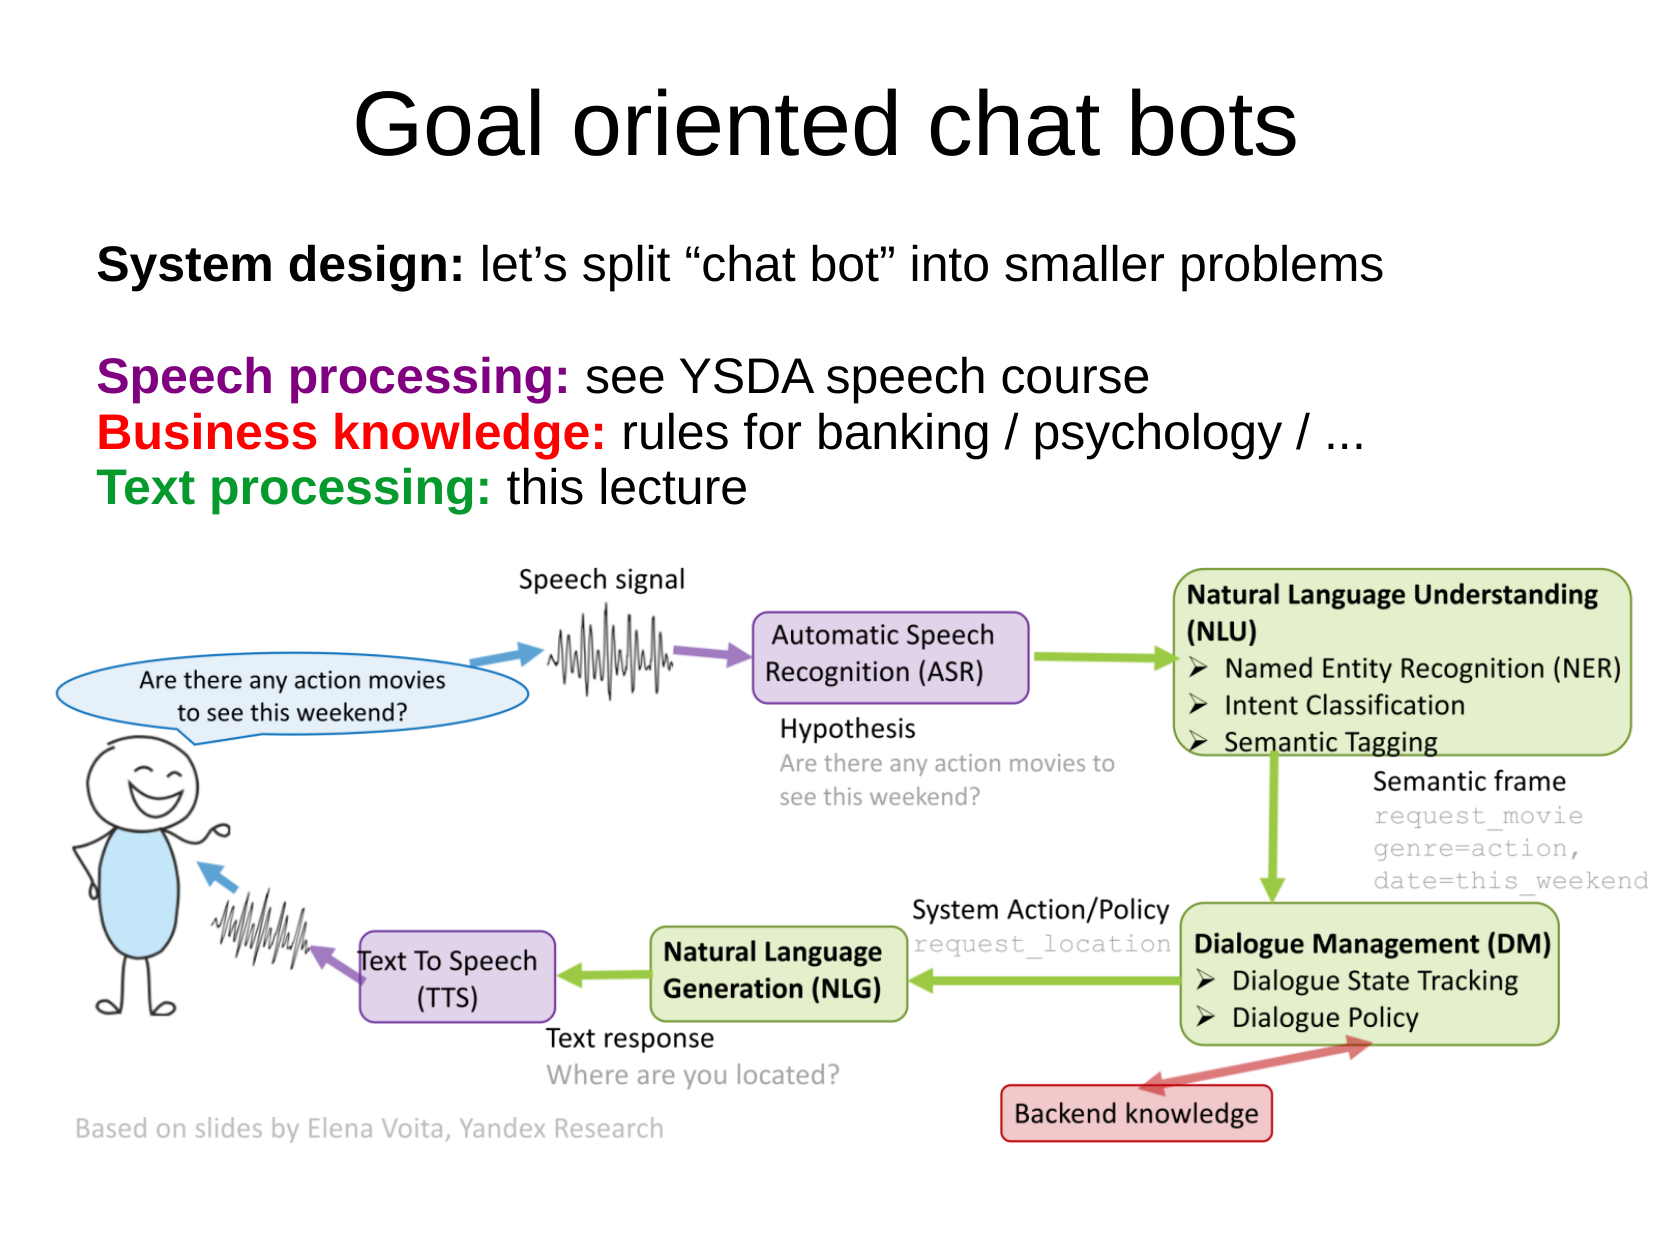

# Goal oriented chat bots
System design: let’s split “chat bot” into smaller problems
Speech processing: see YSDA speech course
Business knowledge: rules for banking / psychology / ...
Text processing: this lecture